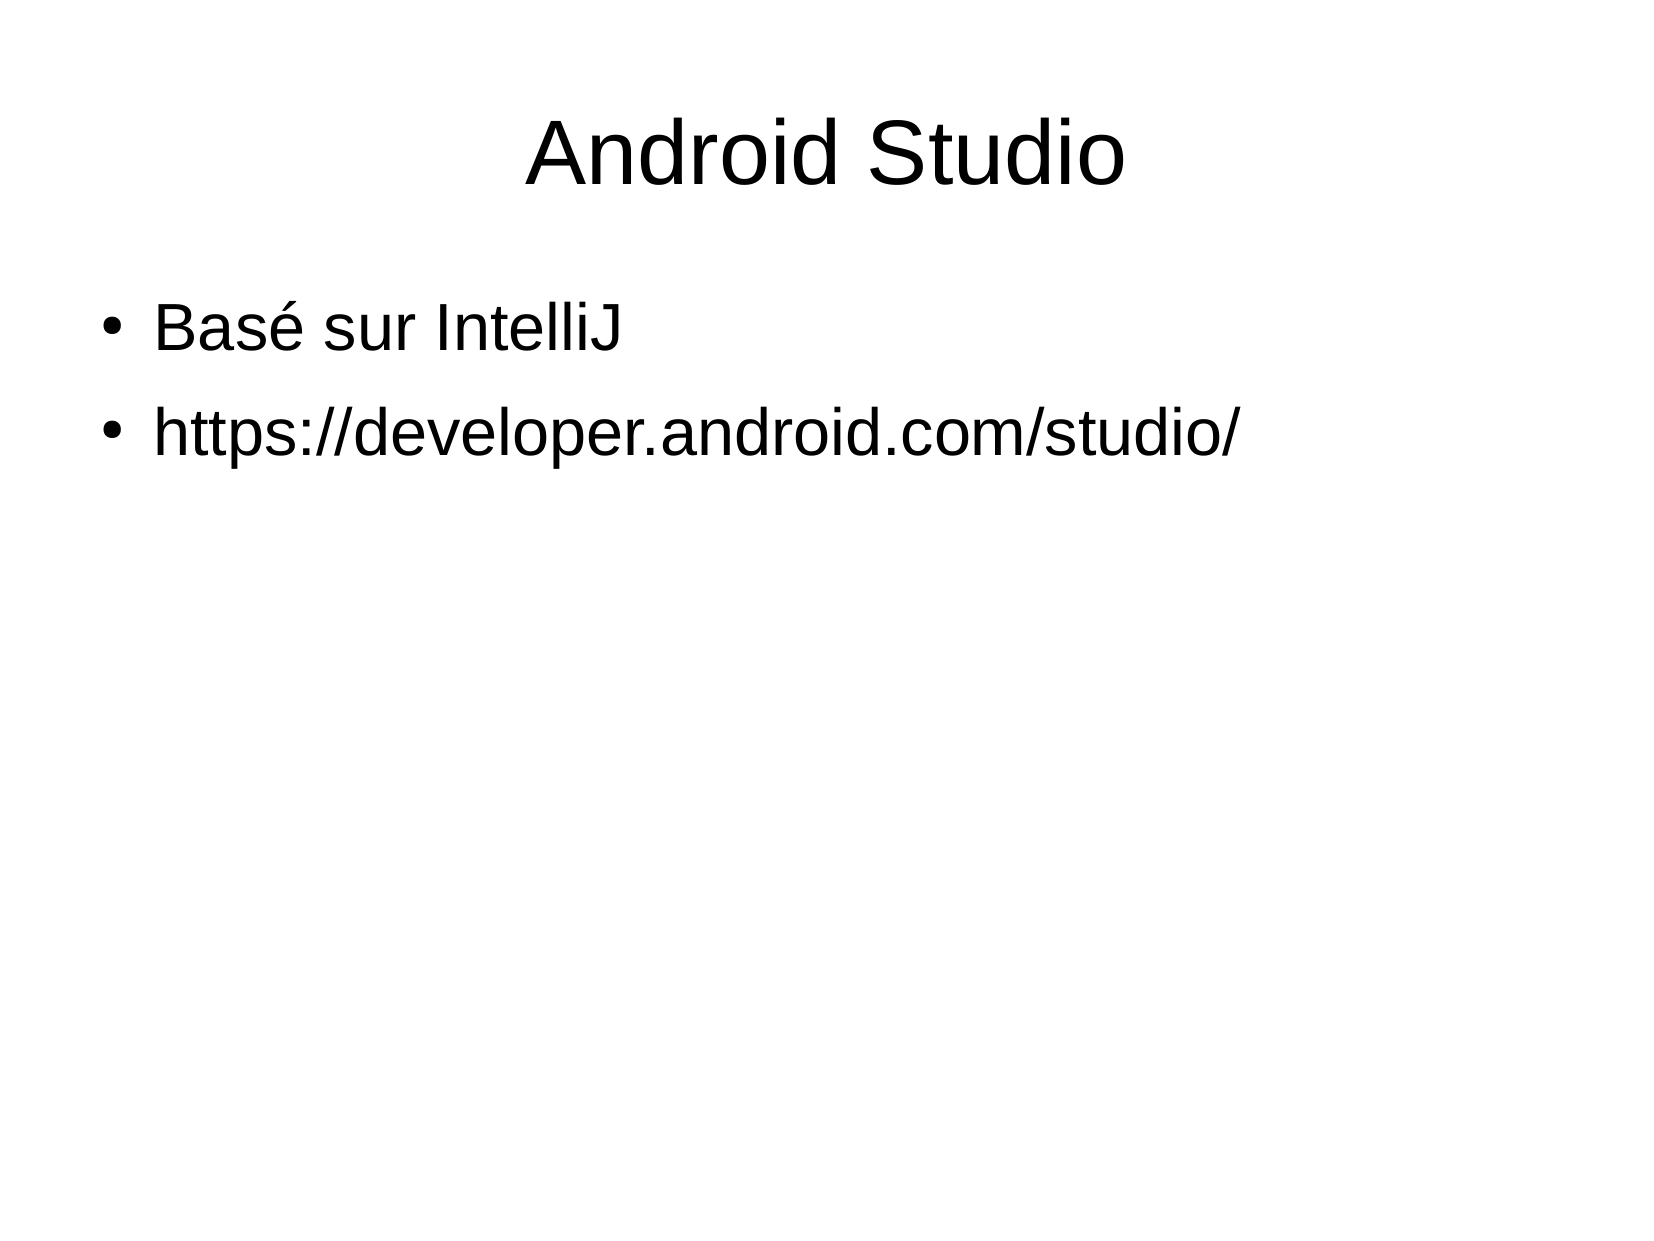

# Android Studio
Basé sur IntelliJ
https://developer.android.com/studio/